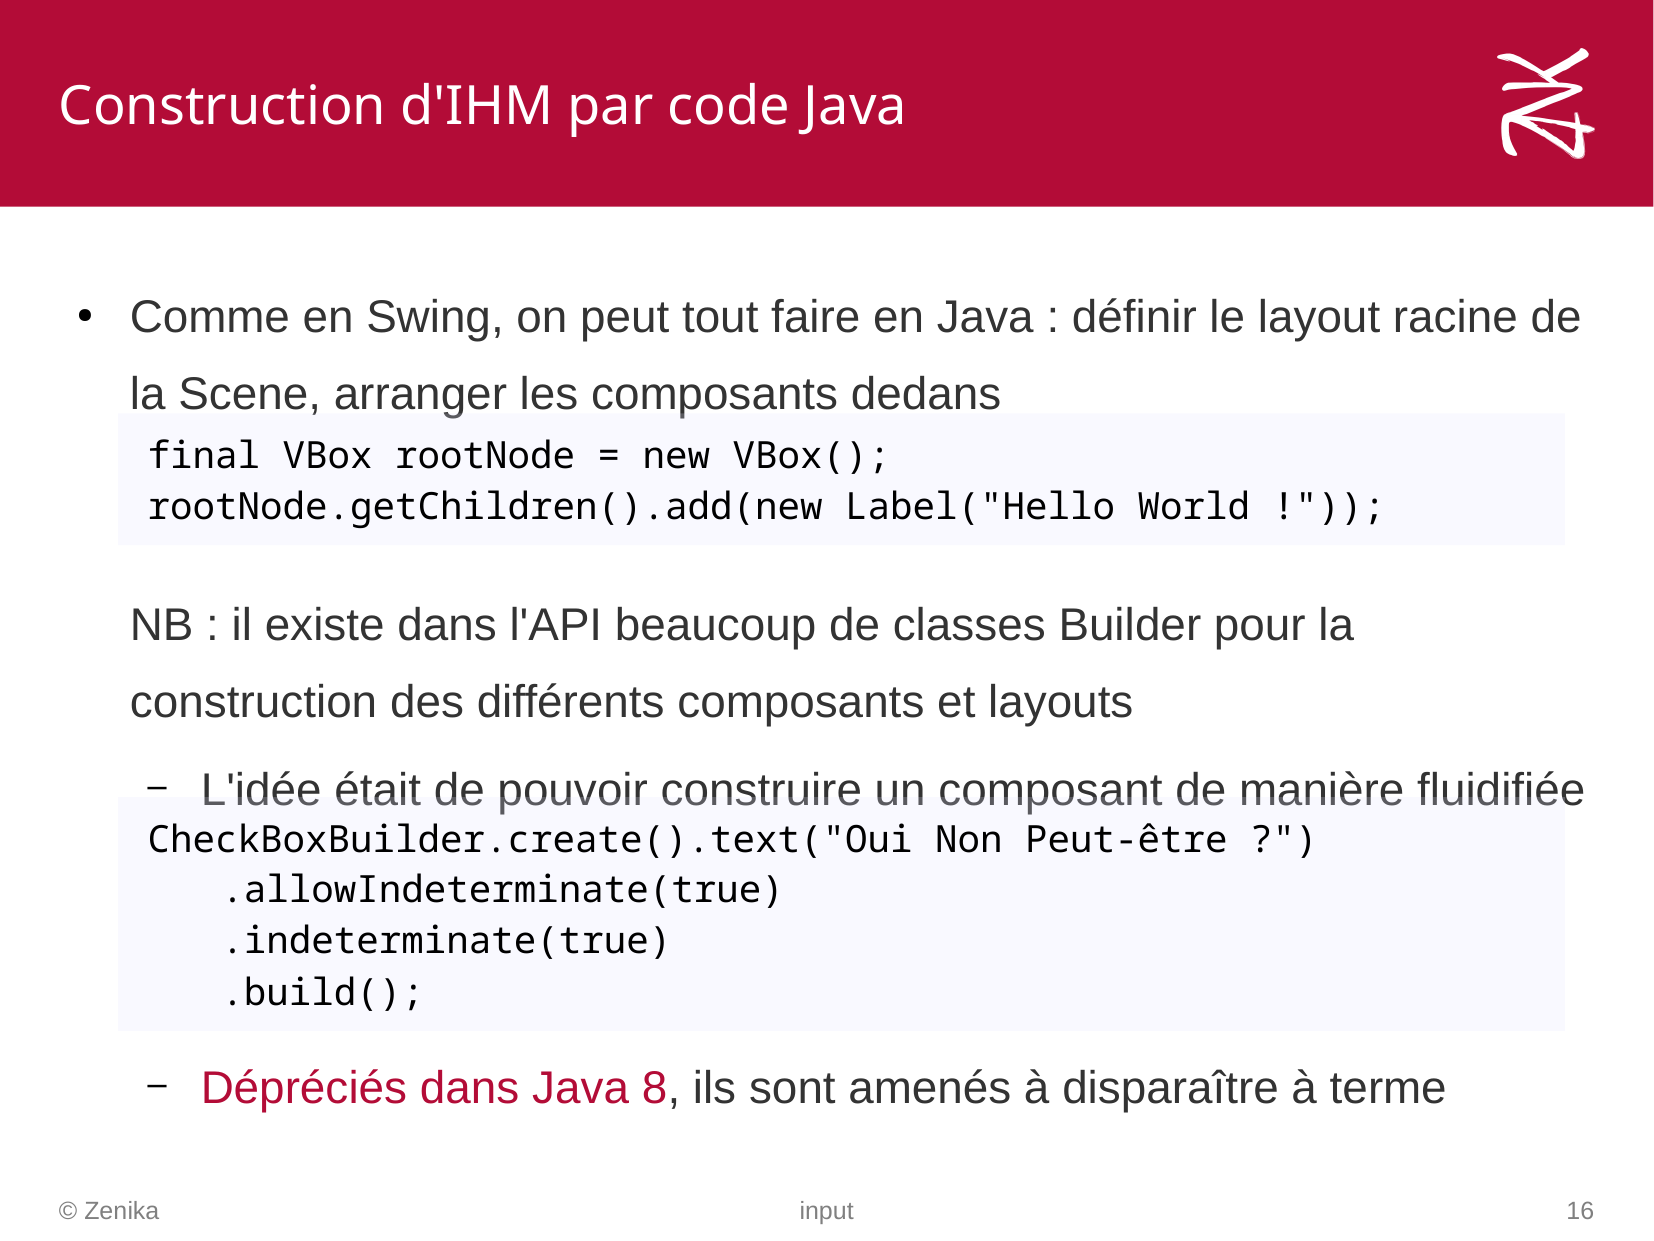

# Construction d'IHM par code Java
Comme en Swing, on peut tout faire en Java : définir le layout racine de la Scene, arranger les composants dedans
NB : il existe dans l'API beaucoup de classes Builder pour la construction des différents composants et layouts
L'idée était de pouvoir construire un composant de manière fluidifiée
Dépréciés dans Java 8, ils sont amenés à disparaître à terme
final VBox rootNode = new VBox();
rootNode.getChildren().add(new Label("Hello World !"));
CheckBoxBuilder.create().text("Oui Non Peut-être ?")
	.allowIndeterminate(true)
	.indeterminate(true)
	.build();